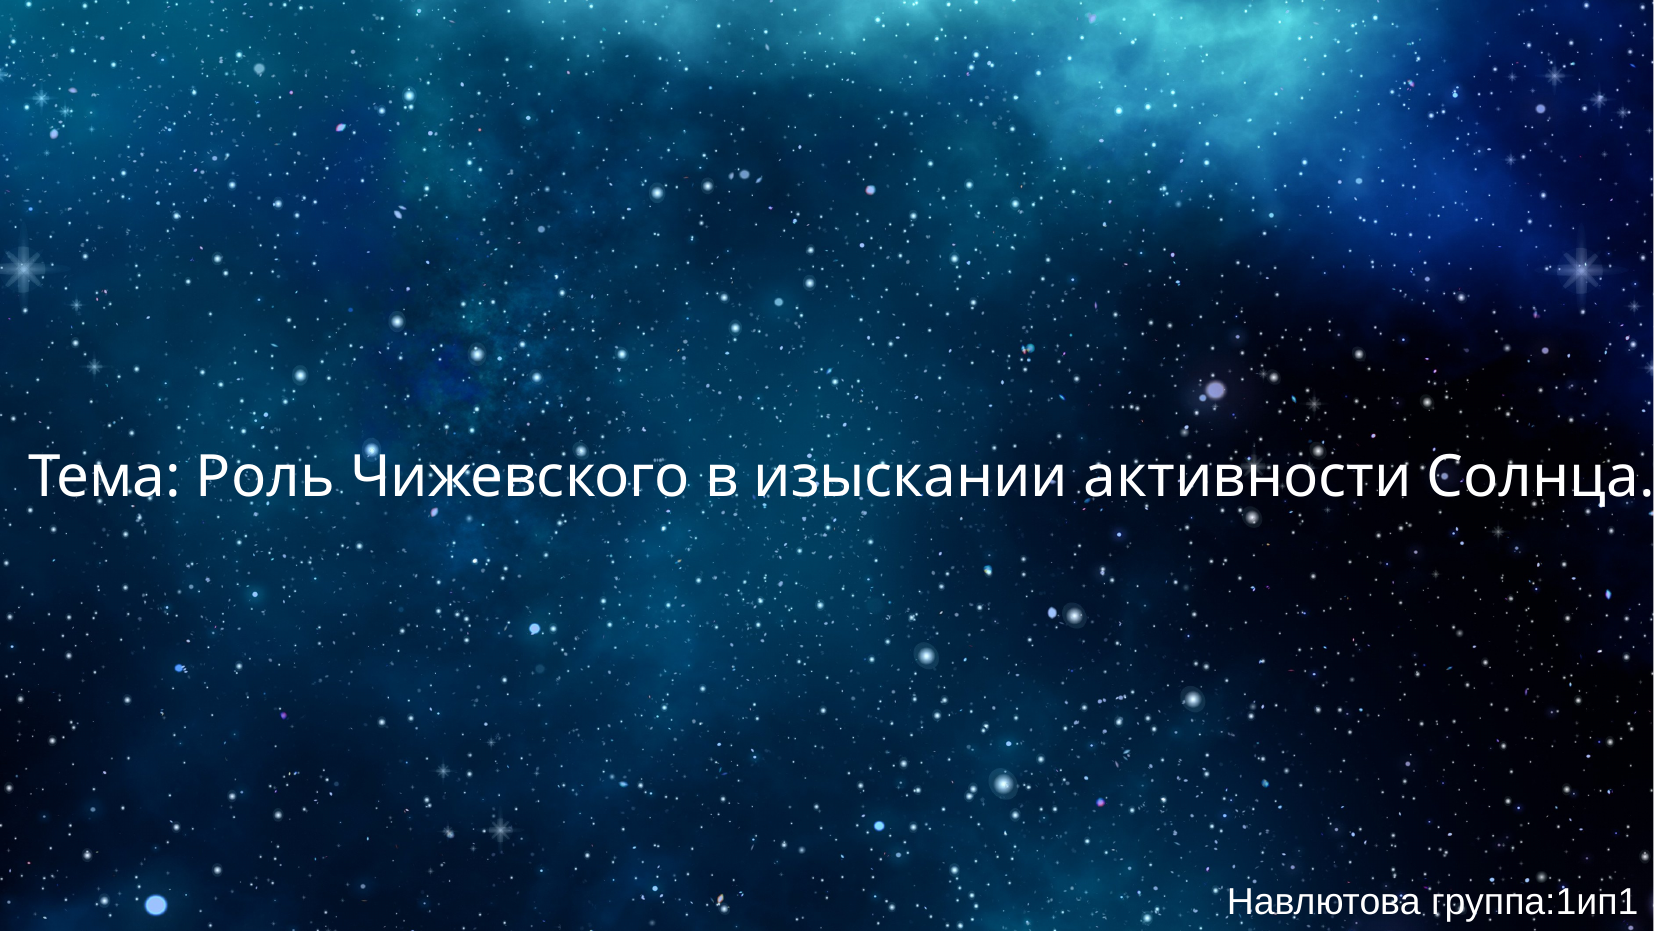

Тема: Роль Чижевского в изыскании активности Солнца.
Навлютова группа:1ип1